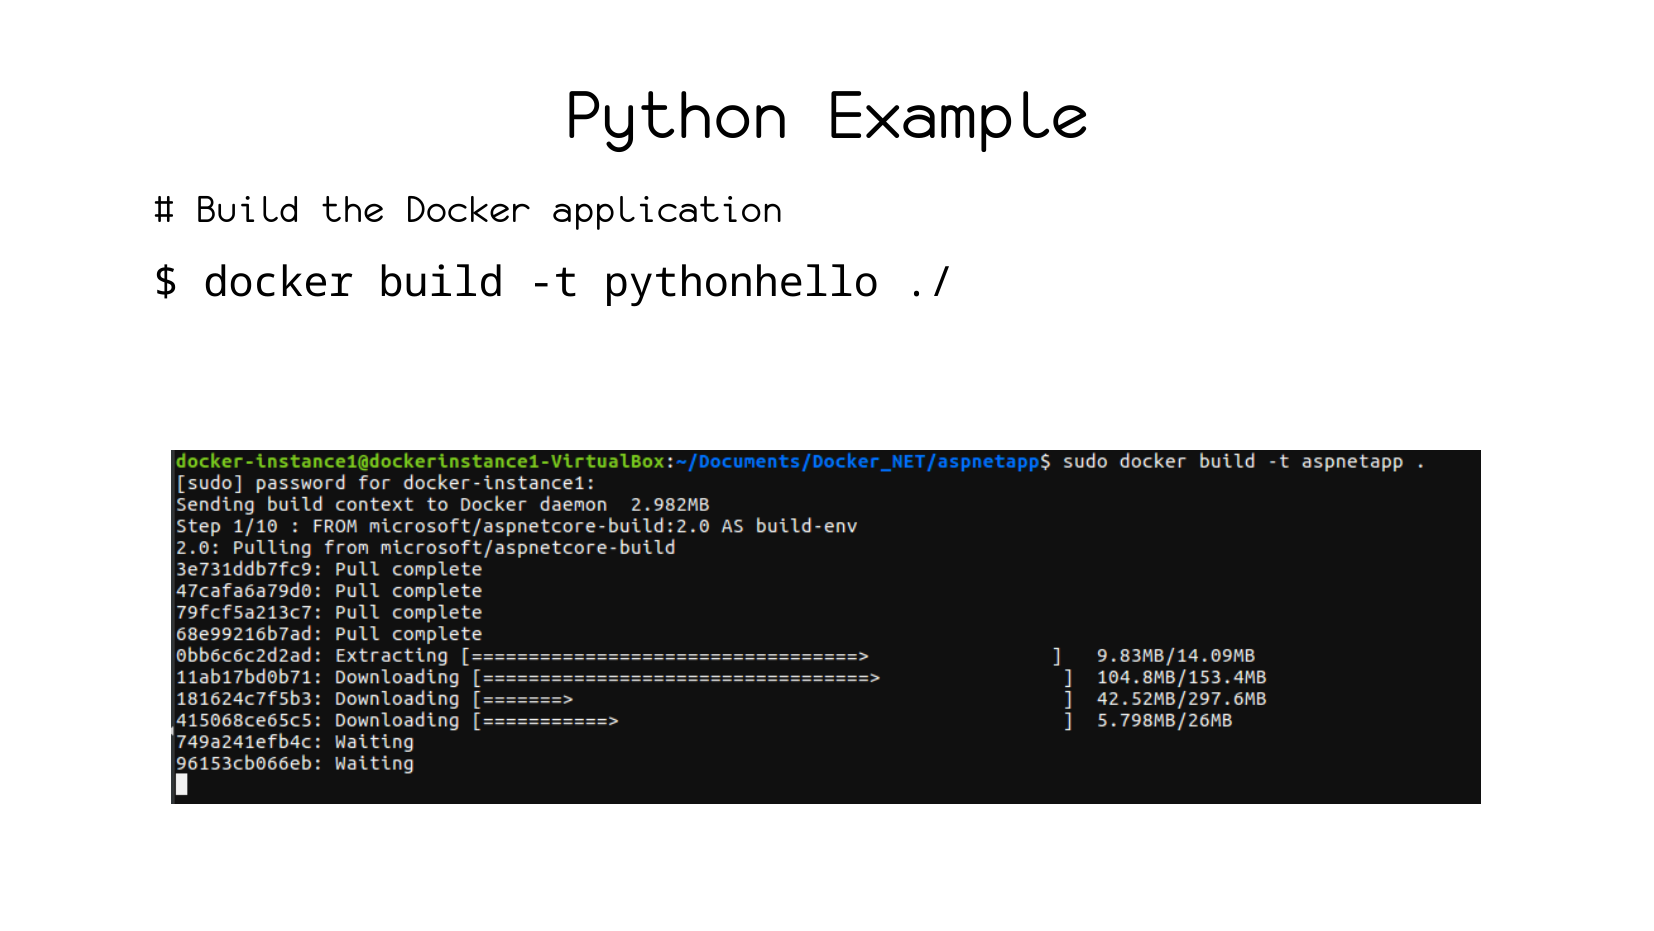

# Python Example
# Build the Docker application
$ docker build -t pythonhello ./